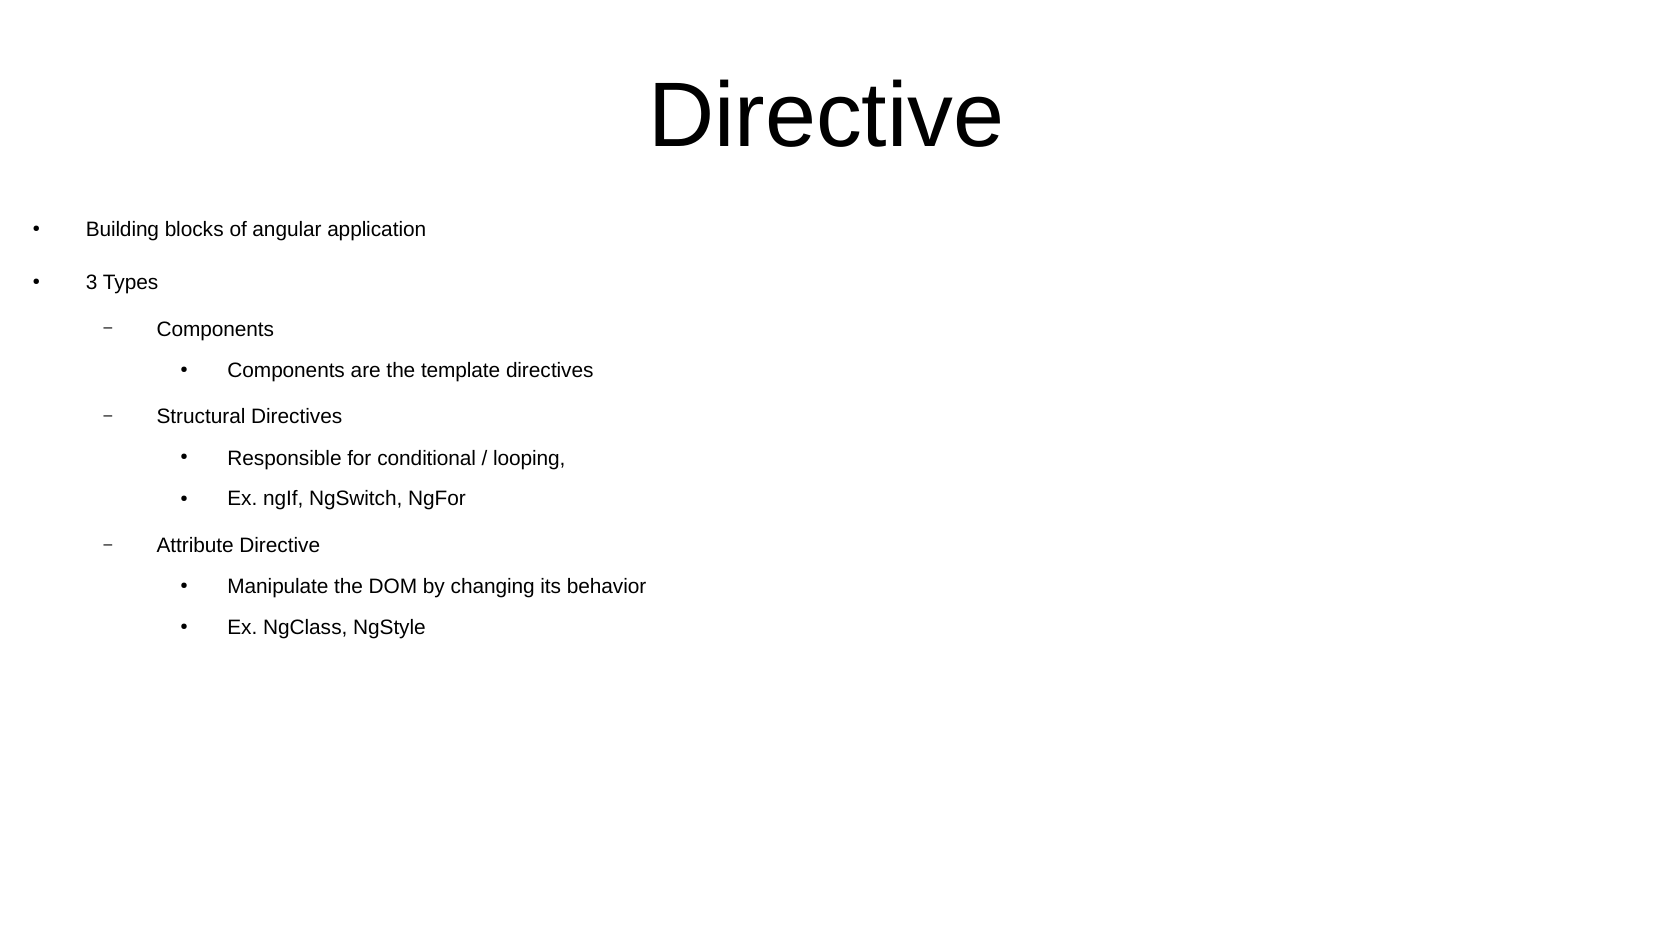

# Directive
Building blocks of angular application
3 Types
Components
Components are the template directives
Structural Directives
Responsible for conditional / looping,
Ex. ngIf, NgSwitch, NgFor
Attribute Directive
Manipulate the DOM by changing its behavior
Ex. NgClass, NgStyle